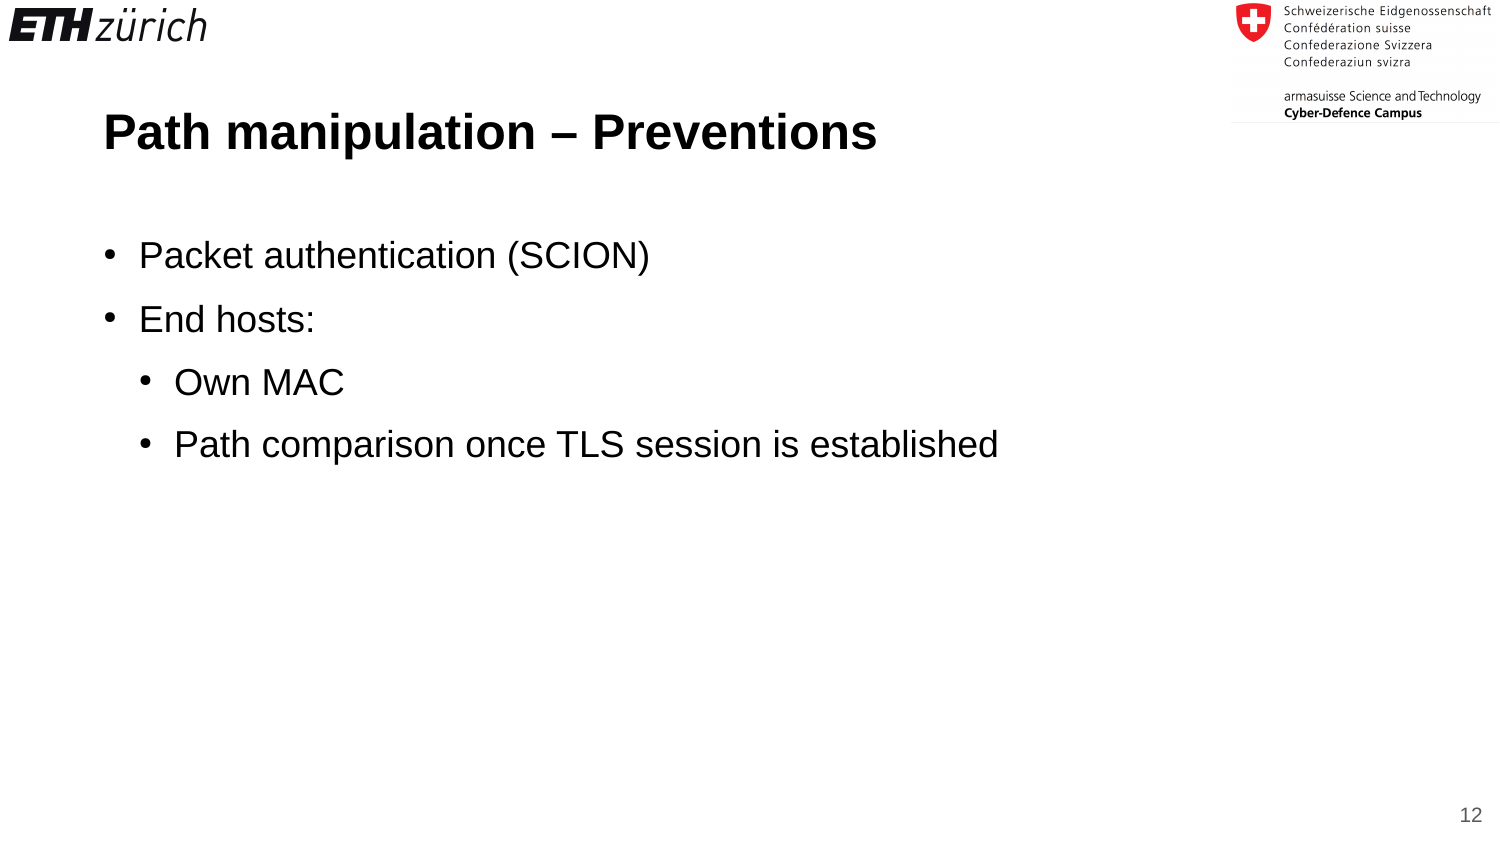

Path manipulation – Preventions
Packet authentication (SCION)
End hosts:
Own MAC
Path comparison once TLS session is established
12